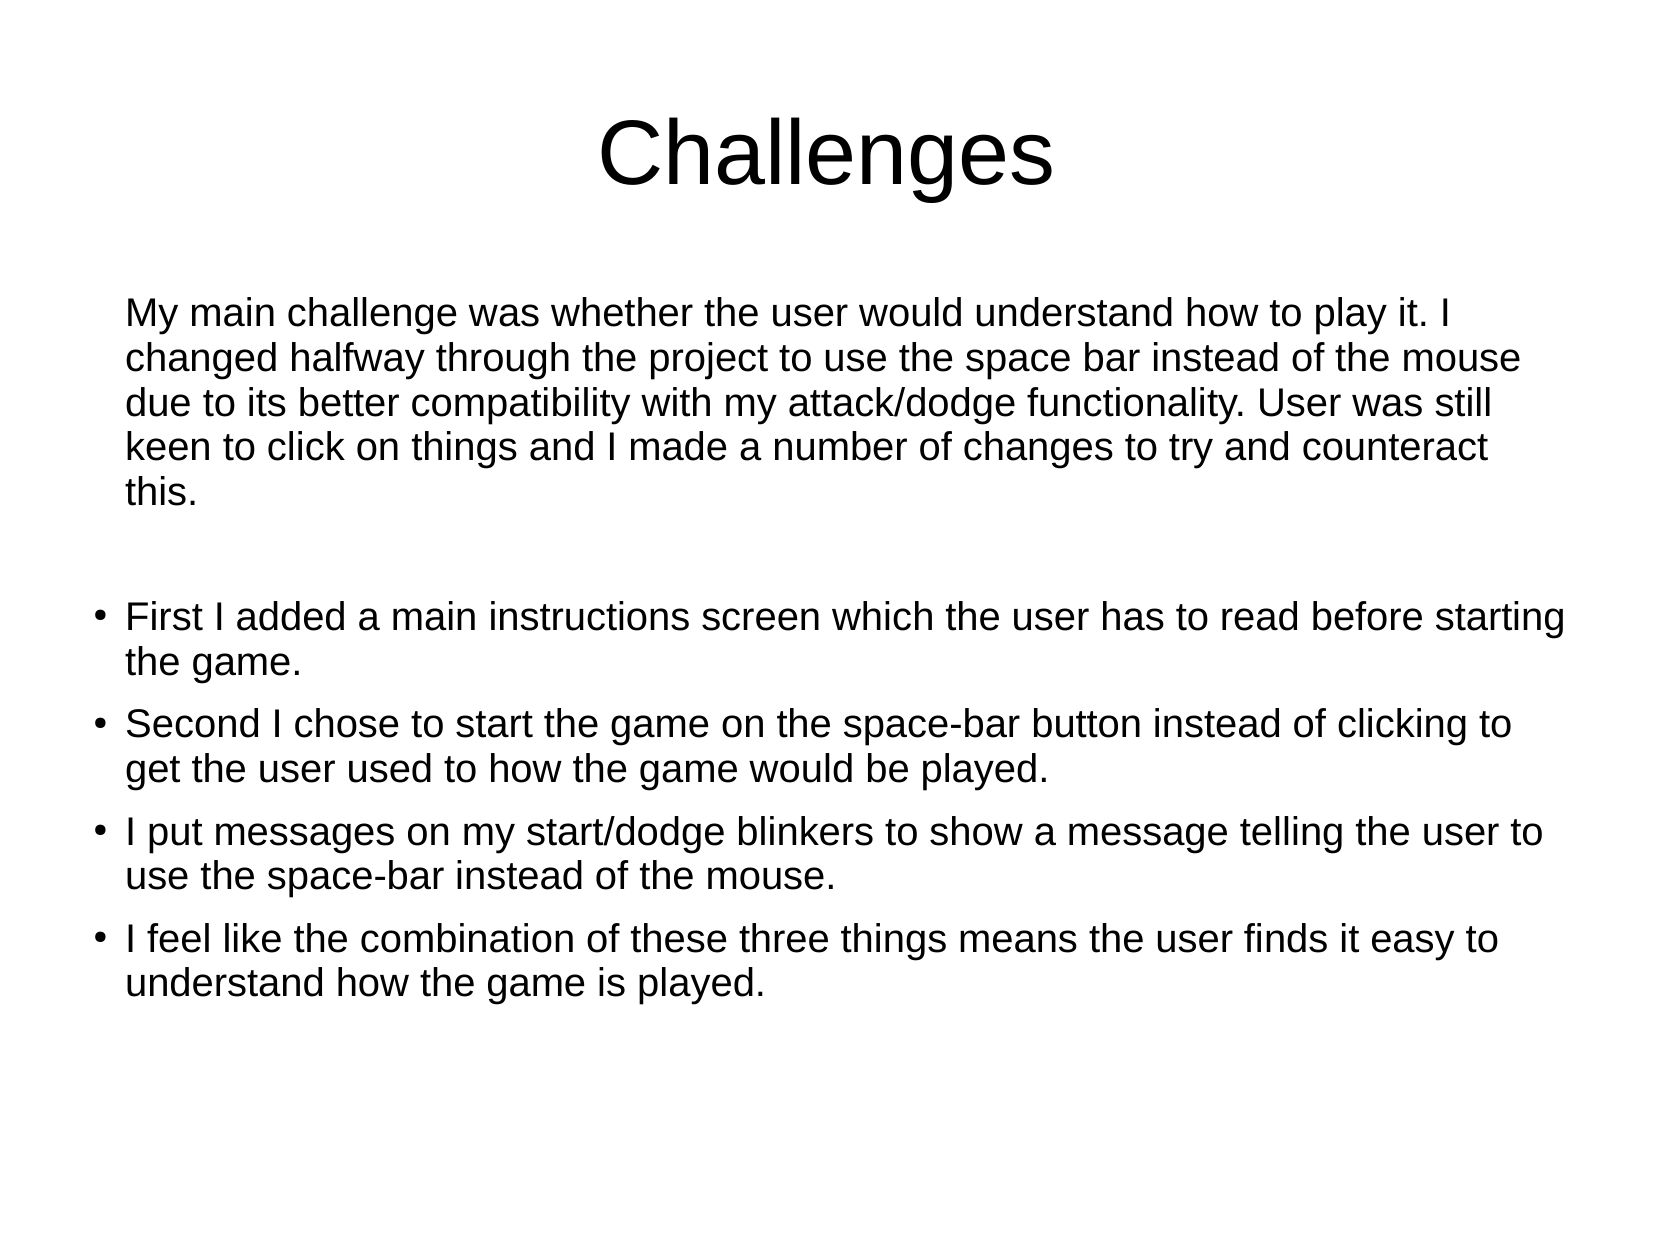

# Challenges
My main challenge was whether the user would understand how to play it. I changed halfway through the project to use the space bar instead of the mouse due to its better compatibility with my attack/dodge functionality. User was still keen to click on things and I made a number of changes to try and counteract this.
First I added a main instructions screen which the user has to read before starting the game.
Second I chose to start the game on the space-bar button instead of clicking to get the user used to how the game would be played.
I put messages on my start/dodge blinkers to show a message telling the user to use the space-bar instead of the mouse.
I feel like the combination of these three things means the user finds it easy to understand how the game is played.